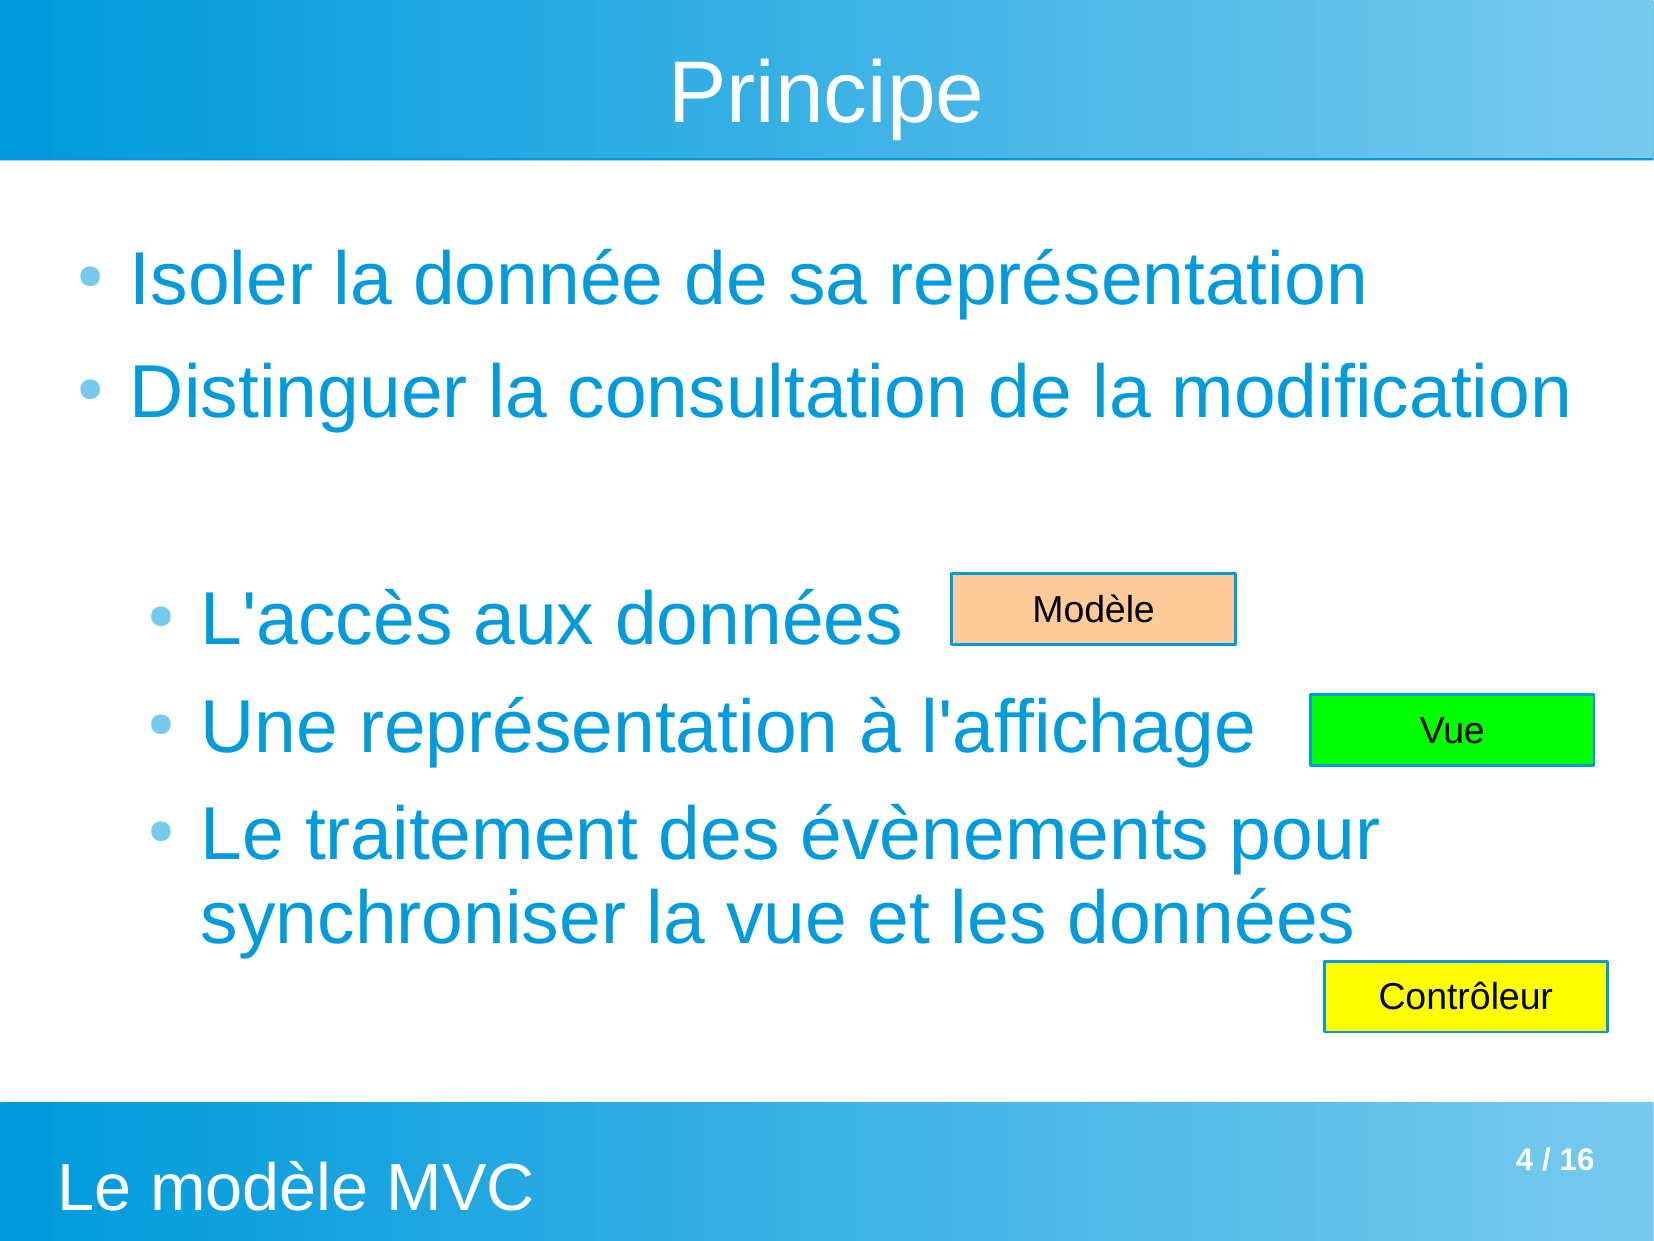

# Principe
Isoler la donnée de sa représentation
Distinguer la consultation de la modification
L'accès aux données
Une représentation à l'affichage
Le traitement des évènements pour synchroniser la vue et les données
Modèle
Vue
Contrôleur
4